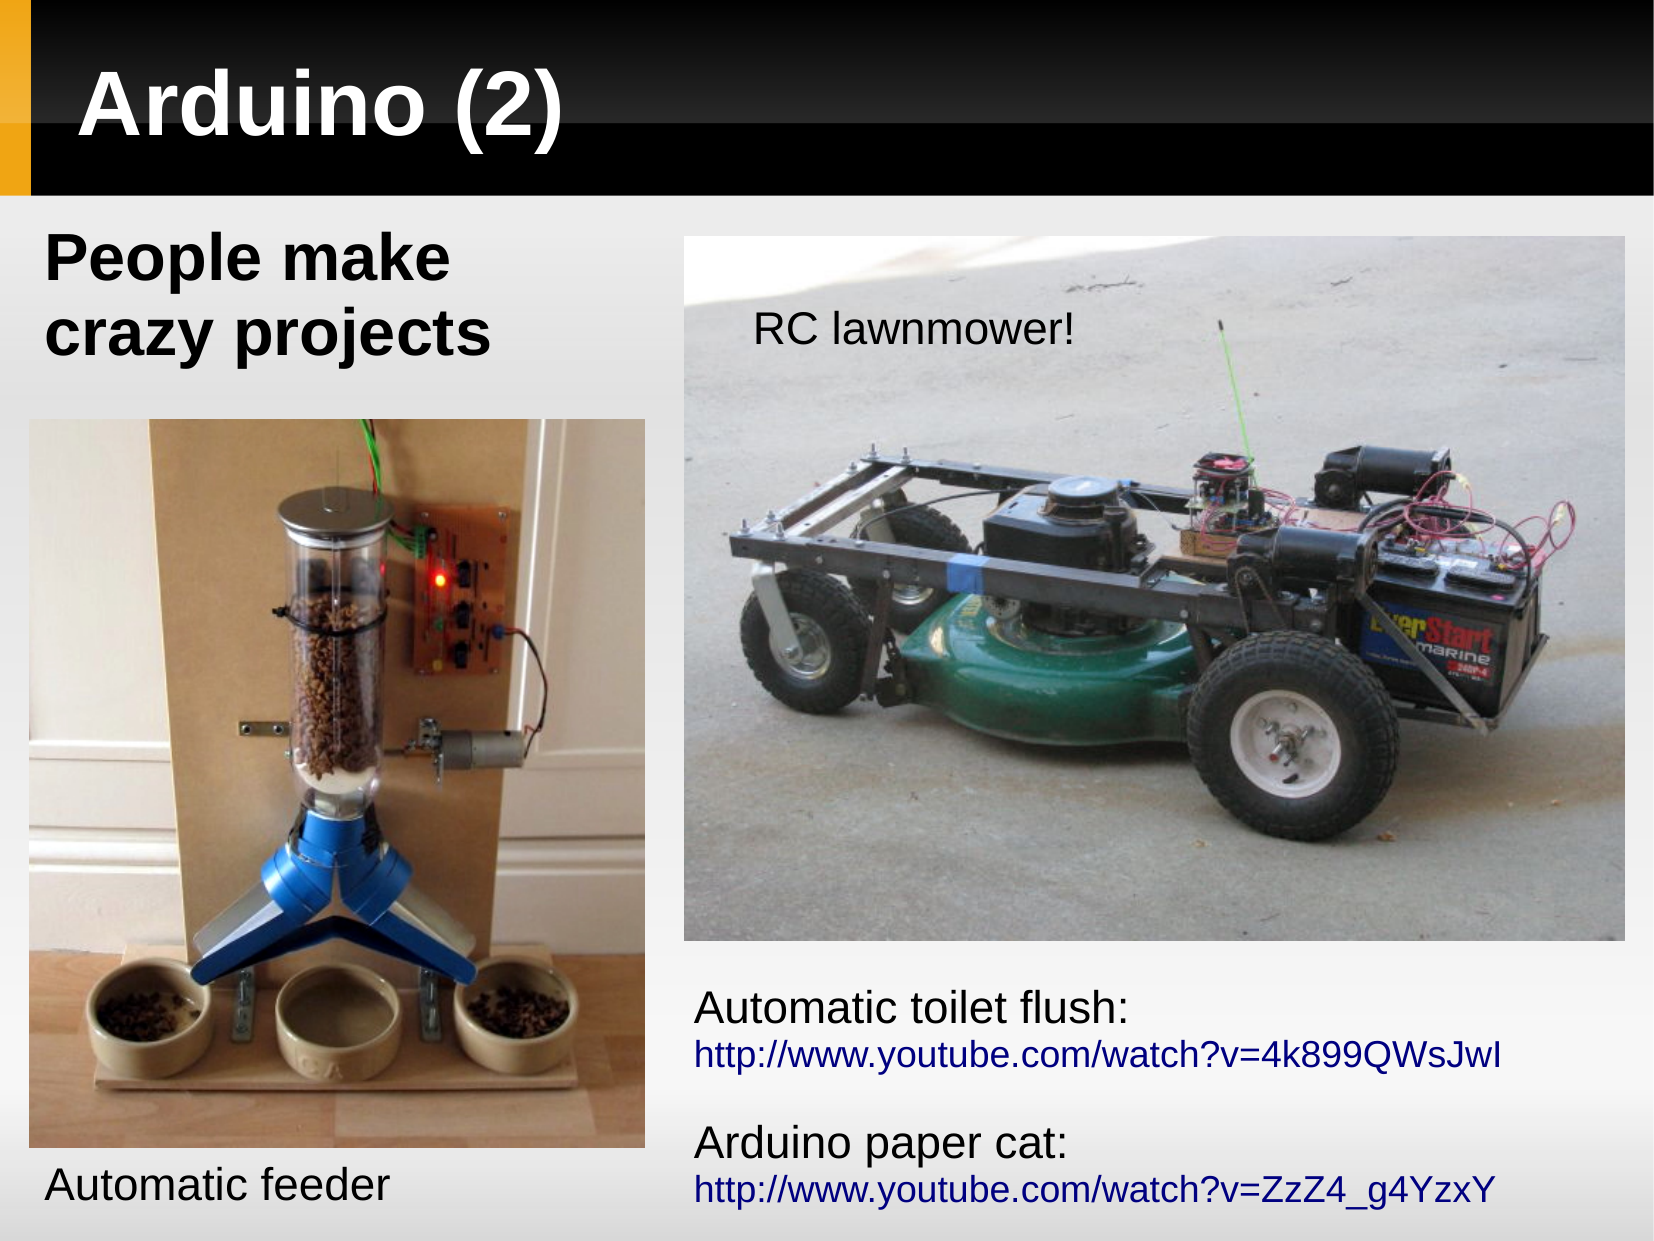

# Arduino (2)
People make crazy projects
RC lawnmower!
Automatic toilet flush:
http://www.youtube.com/watch?v=4k899QWsJwI
Arduino paper cat:
http://www.youtube.com/watch?v=ZzZ4_g4YzxY
Automatic feeder